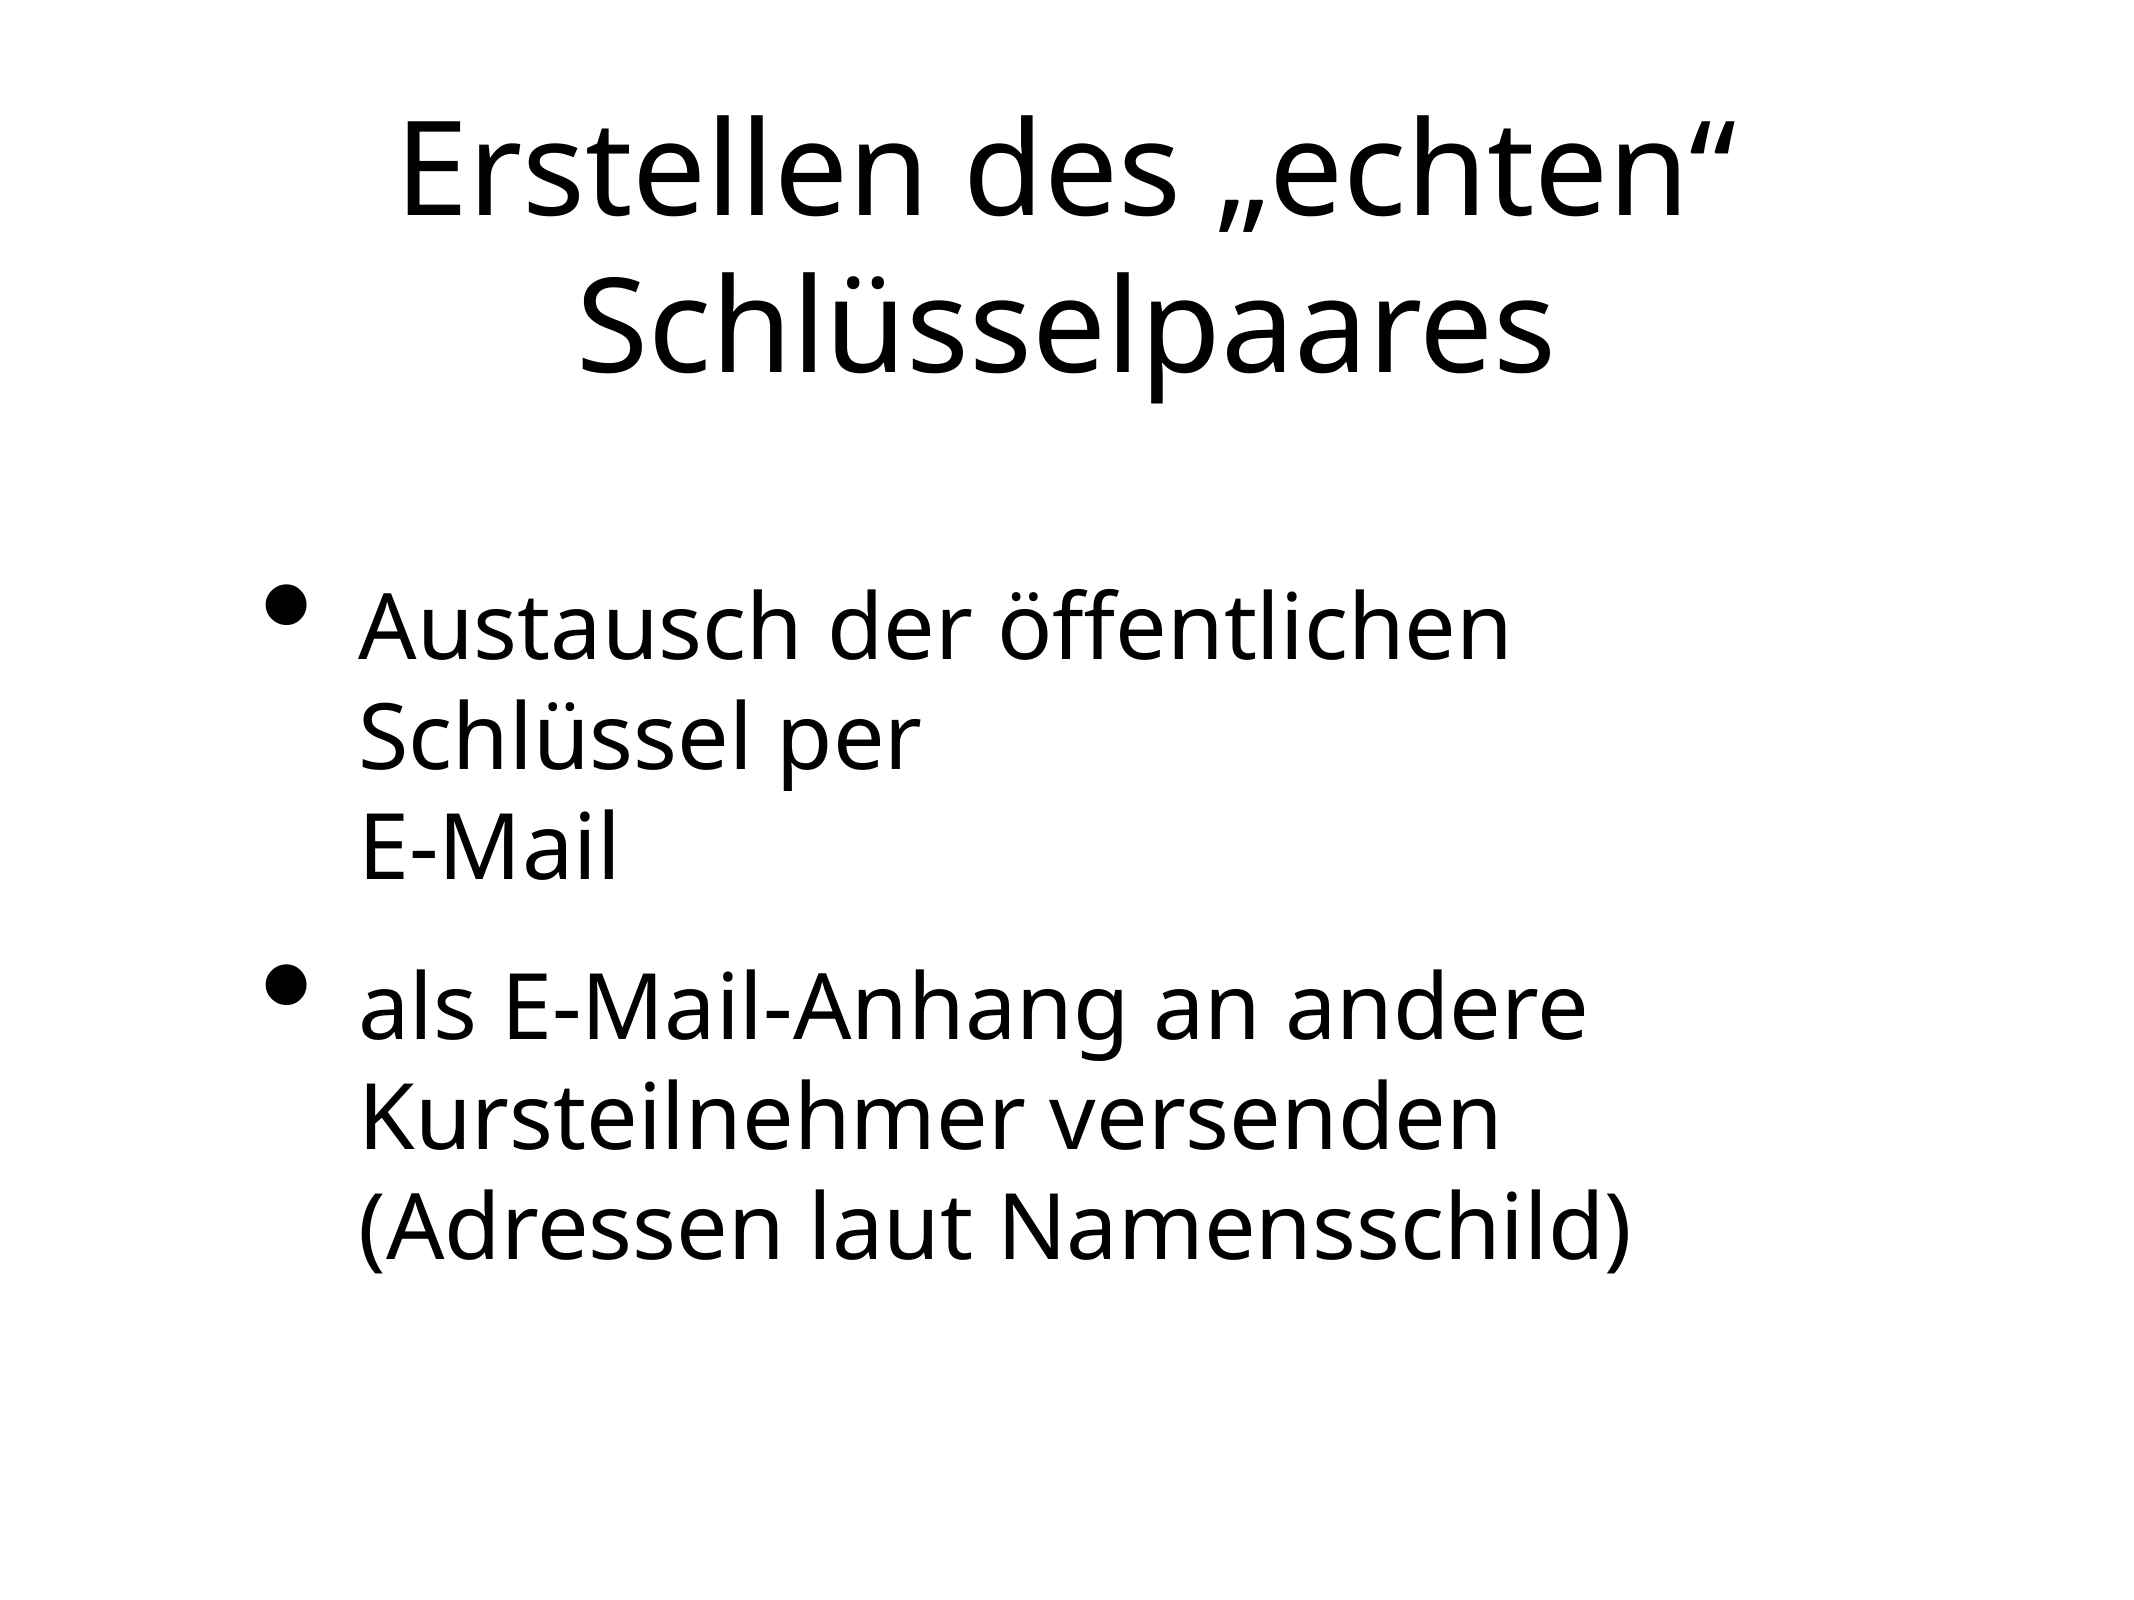

# Erstellen des „echten“ Schlüsselpaares
Austausch der öffentlichen Schlüssel per
E-Mail
als E-Mail-Anhang an andere Kursteilnehmer versenden (Adressen laut Namensschild)